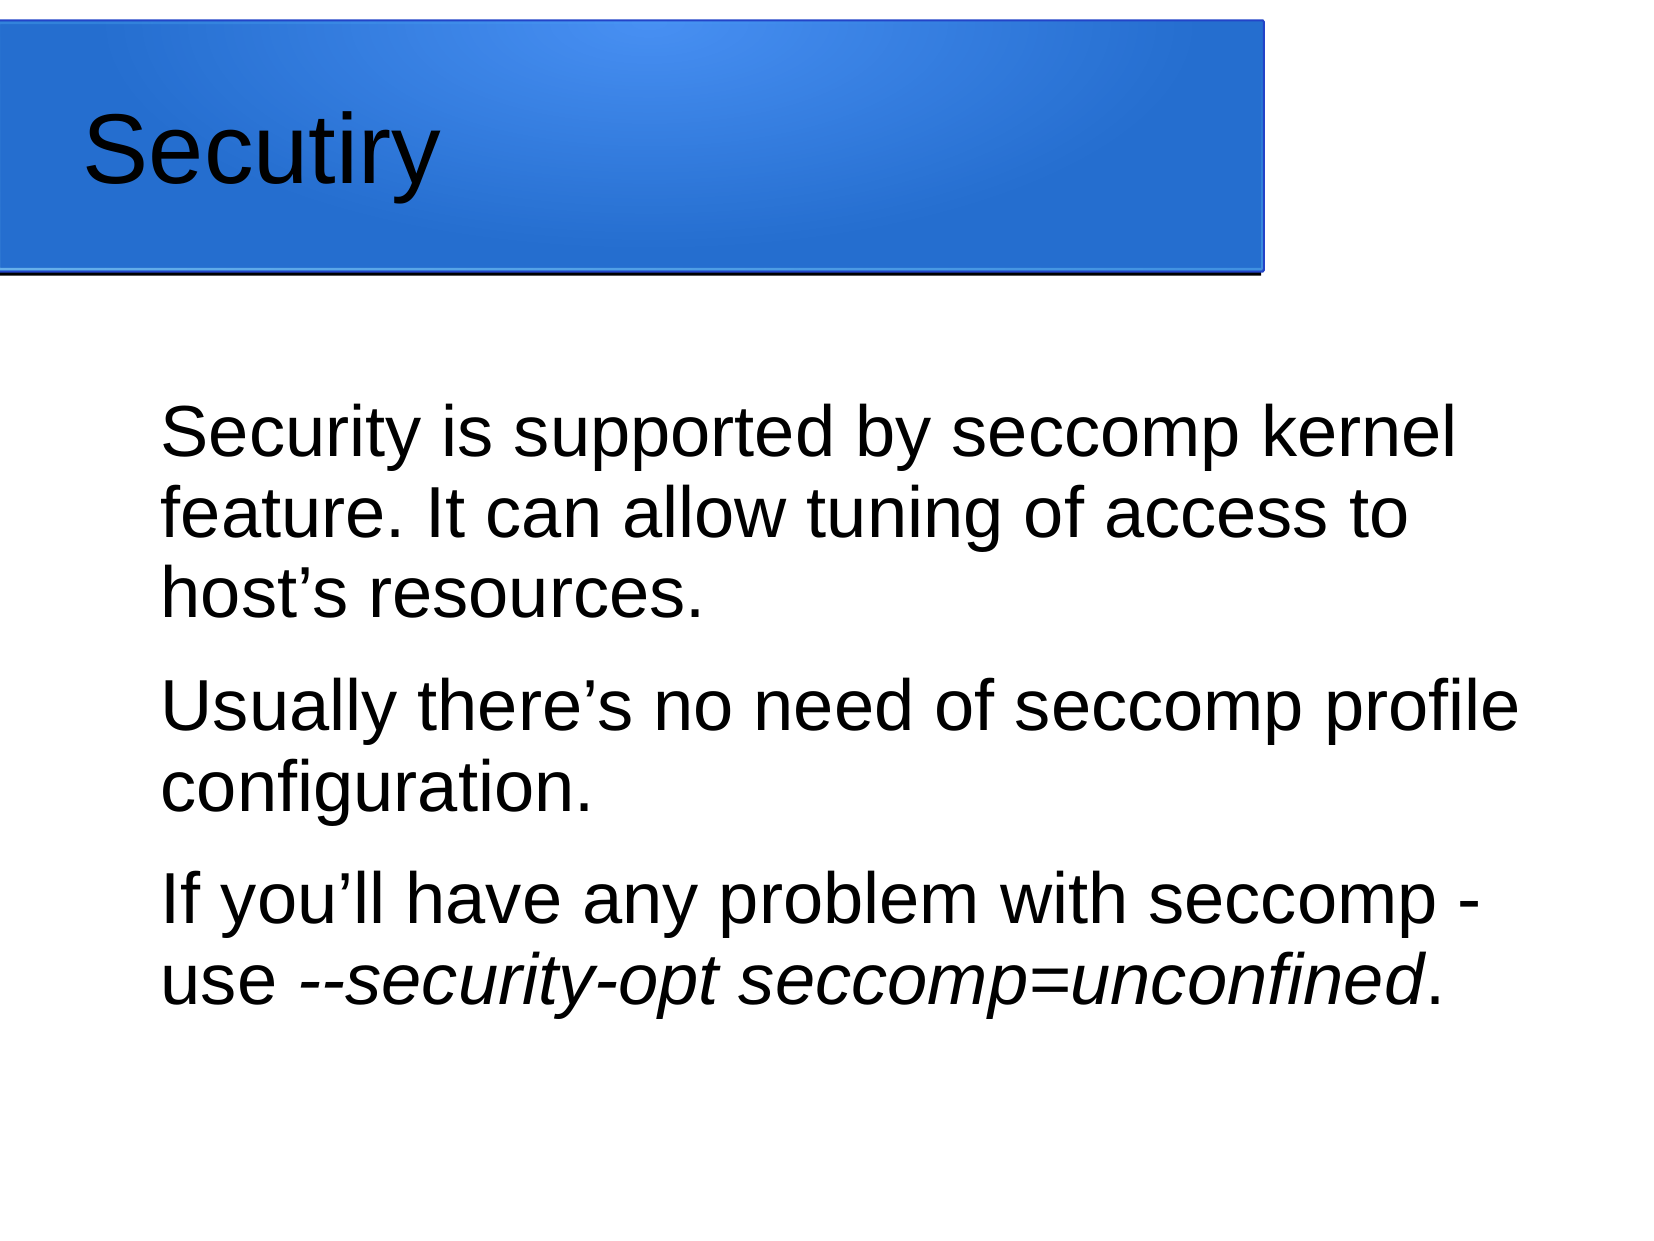

# Secutiry
Security is supported by seccomp kernel feature. It can allow tuning of access to host’s resources.
Usually there’s no need of seccomp profile configuration.
If you’ll have any problem with seccomp - use --security-opt seccomp=unconfined.